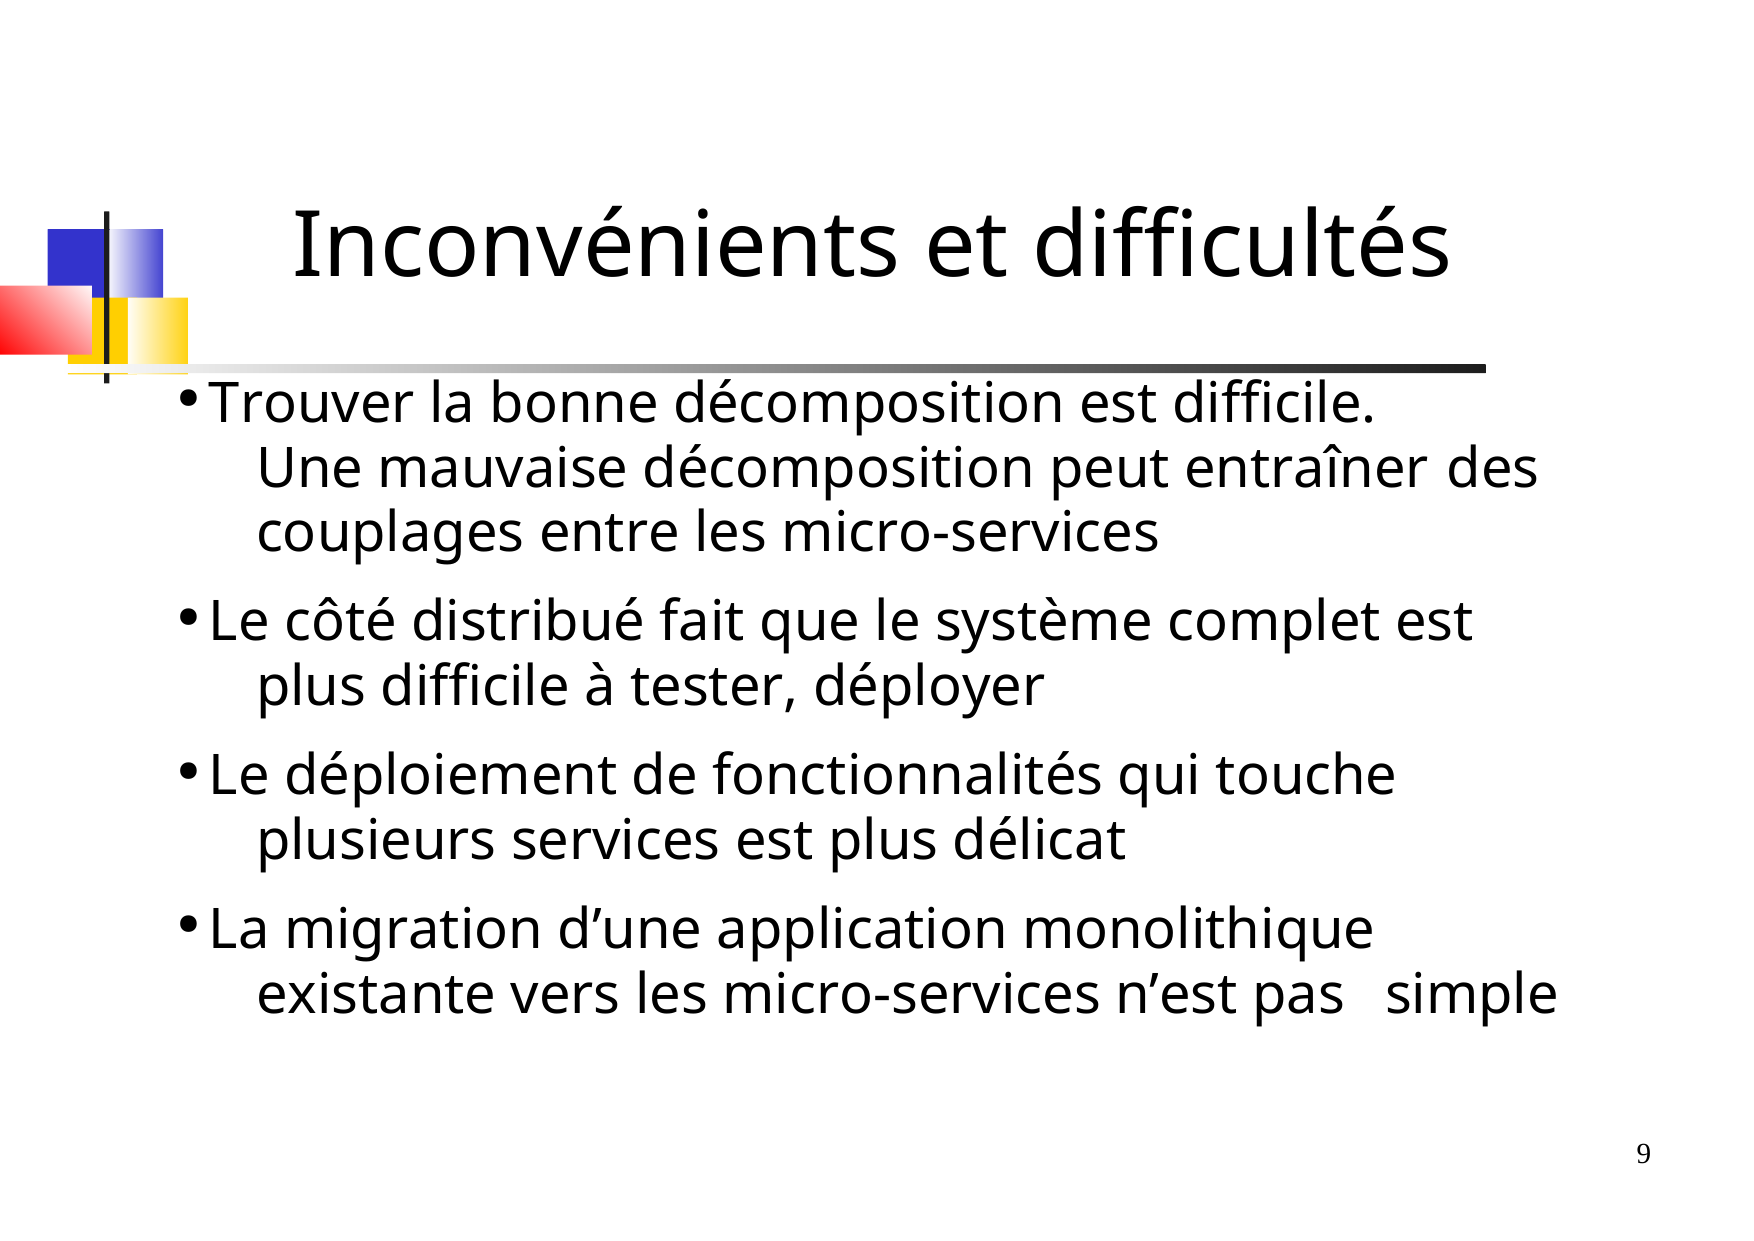

# Inconvénients et difficultés
Trouver la bonne décomposition est difficile.
Une mauvaise décomposition peut entraîner 	des couplages entre les micro-services
Le côté distribué fait que le système complet est 	plus difficile à tester, déployer
Le déploiement de fonctionnalités qui touche 	plusieurs services est plus délicat
La migration d’une application monolithique 	existante vers les micro-services n’est pas 	simple